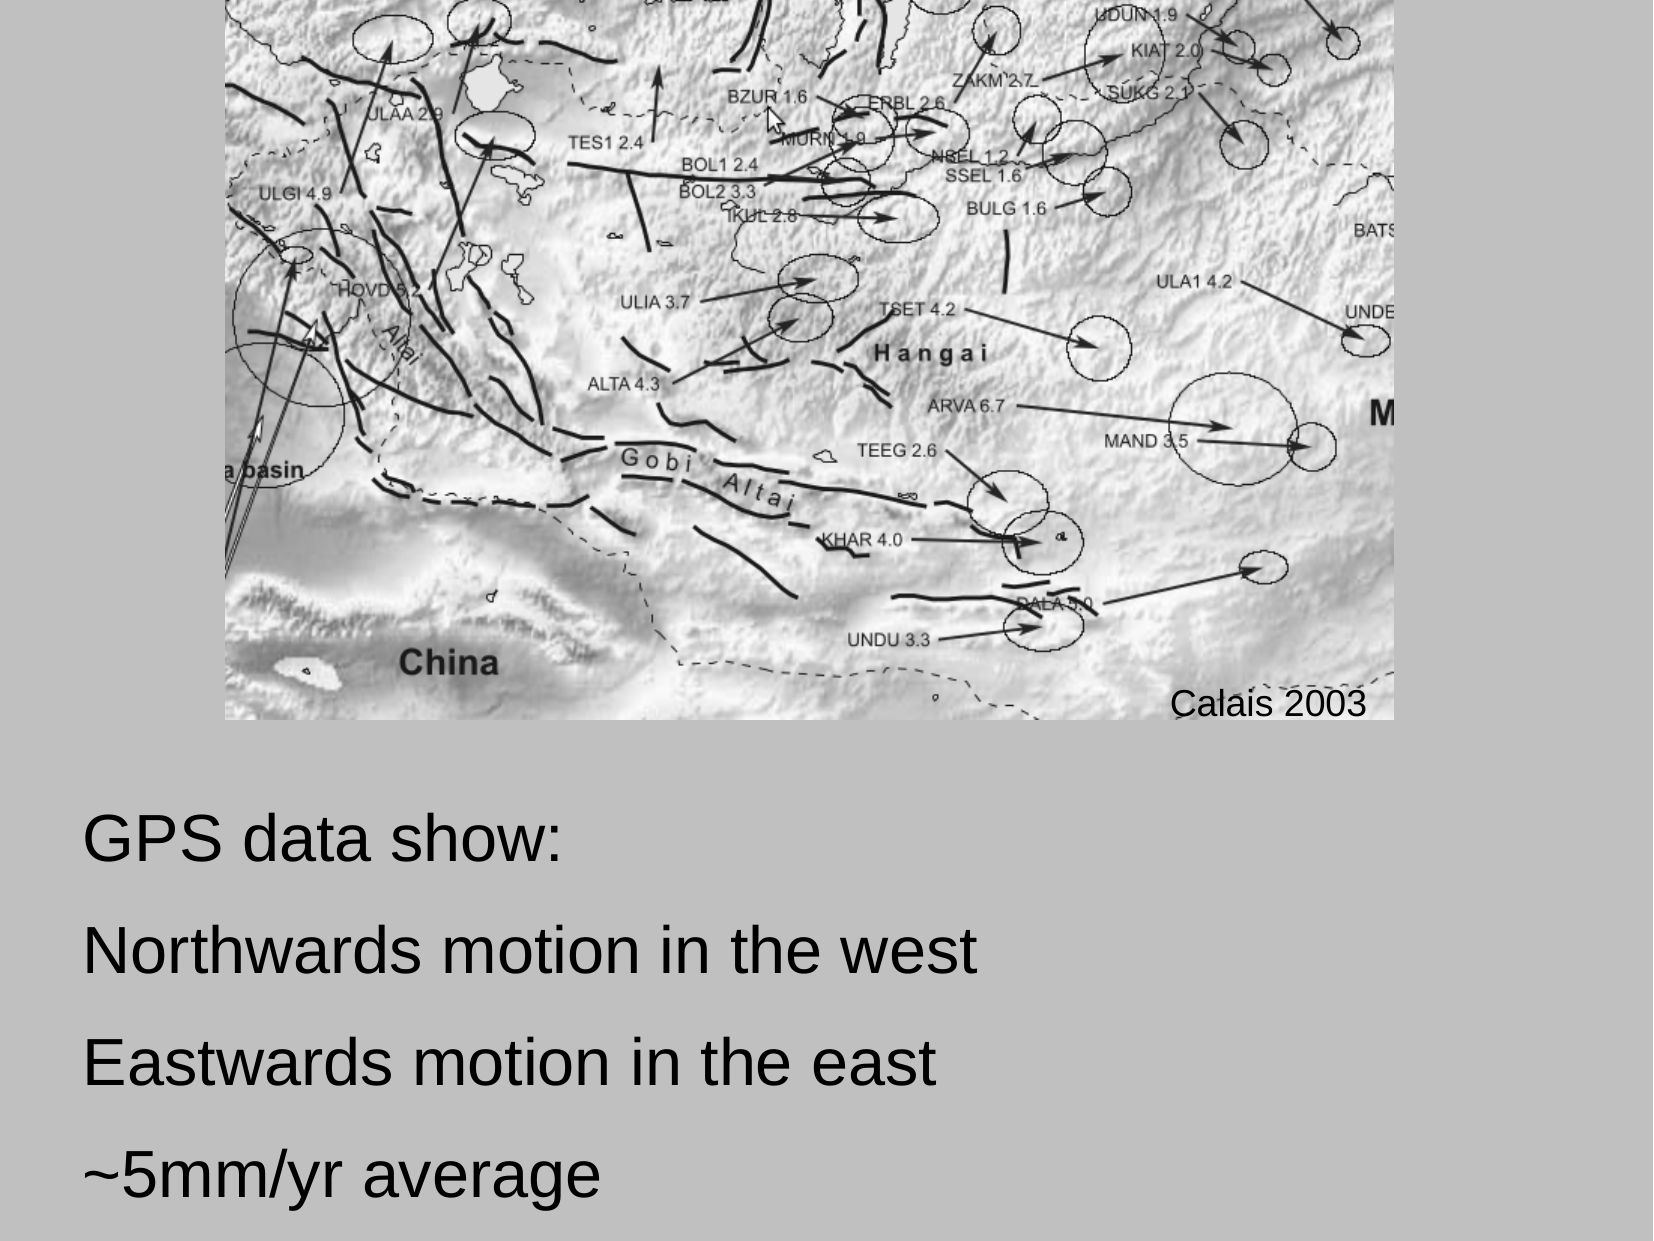

Calais 2003
# GPS data show:
Northwards motion in the west
Eastwards motion in the east
~5mm/yr average